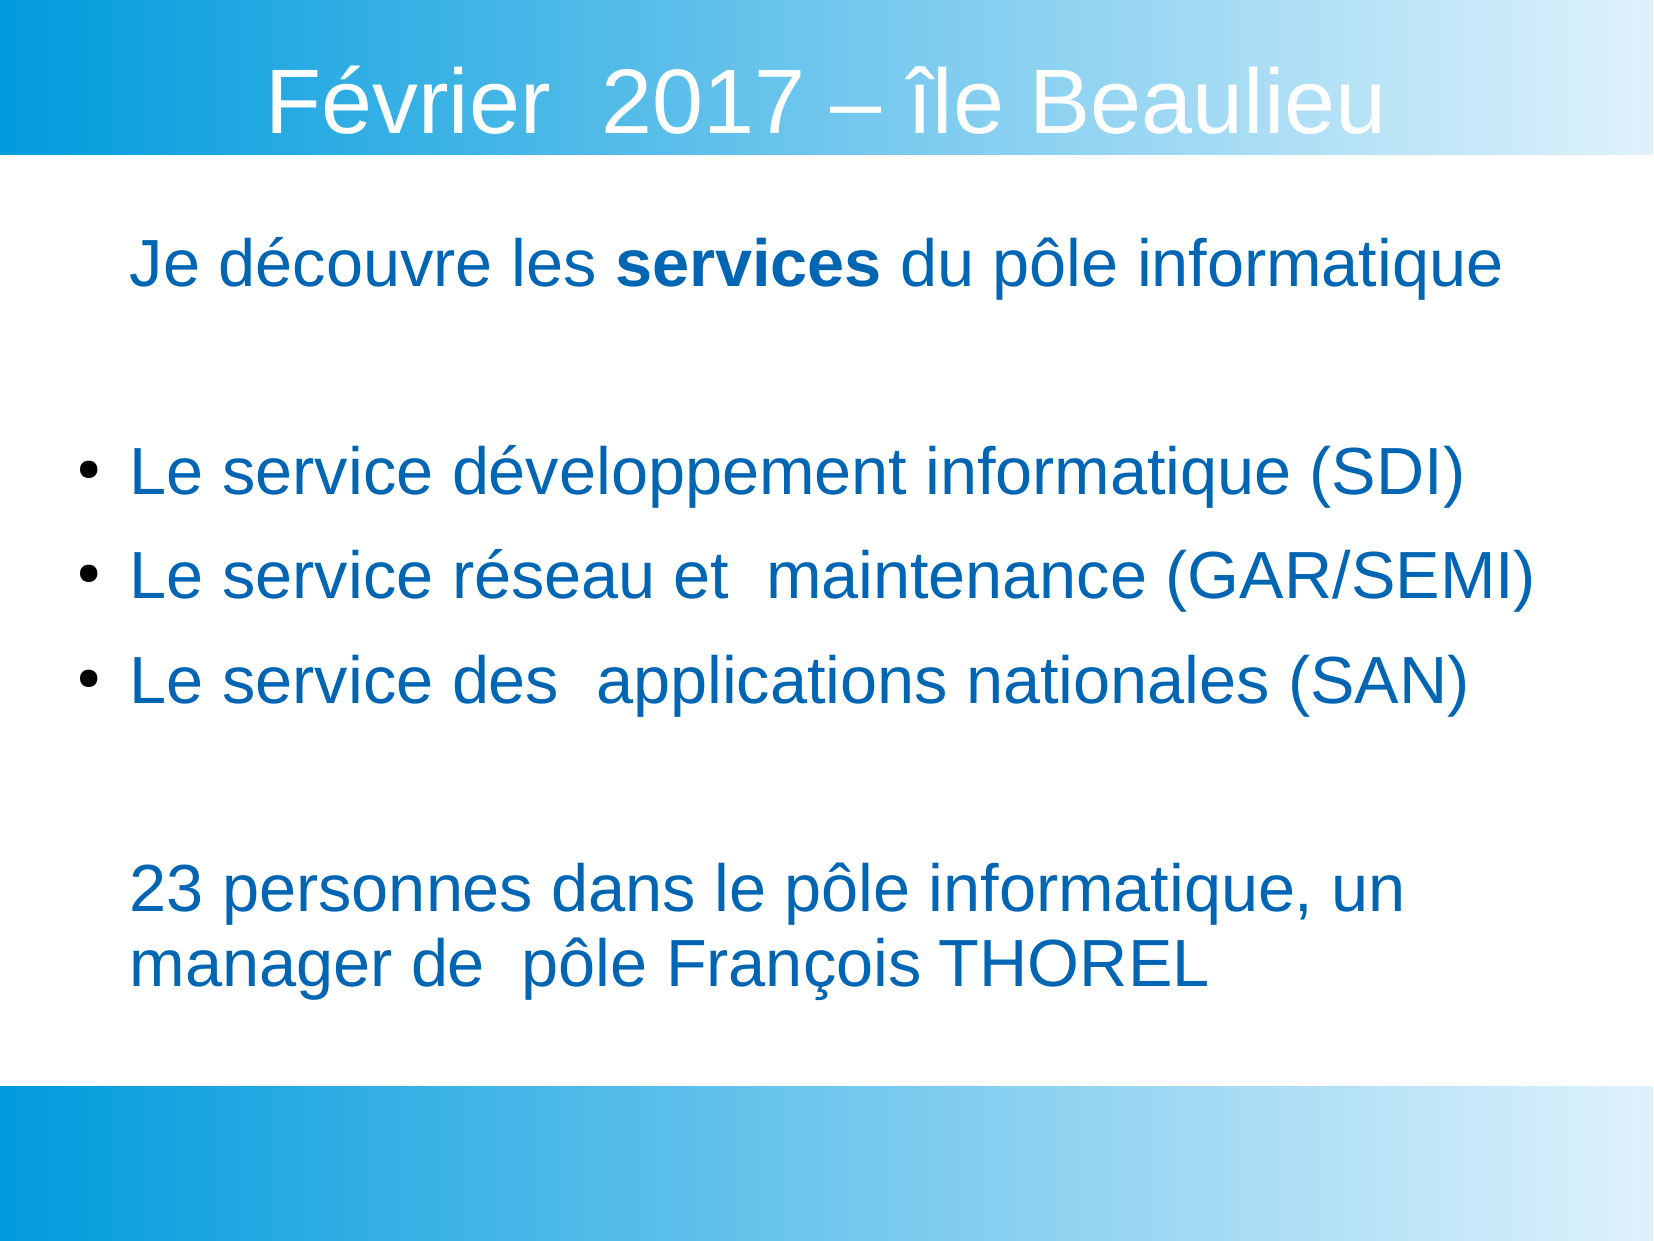

# Février 2017 – île Beaulieu
Je découvre les services du pôle informatique
Le service développement informatique (SDI)
Le service réseau et maintenance (GAR/SEMI)
Le service des applications nationales (SAN)
23 personnes dans le pôle informatique, un manager de pôle François THOREL